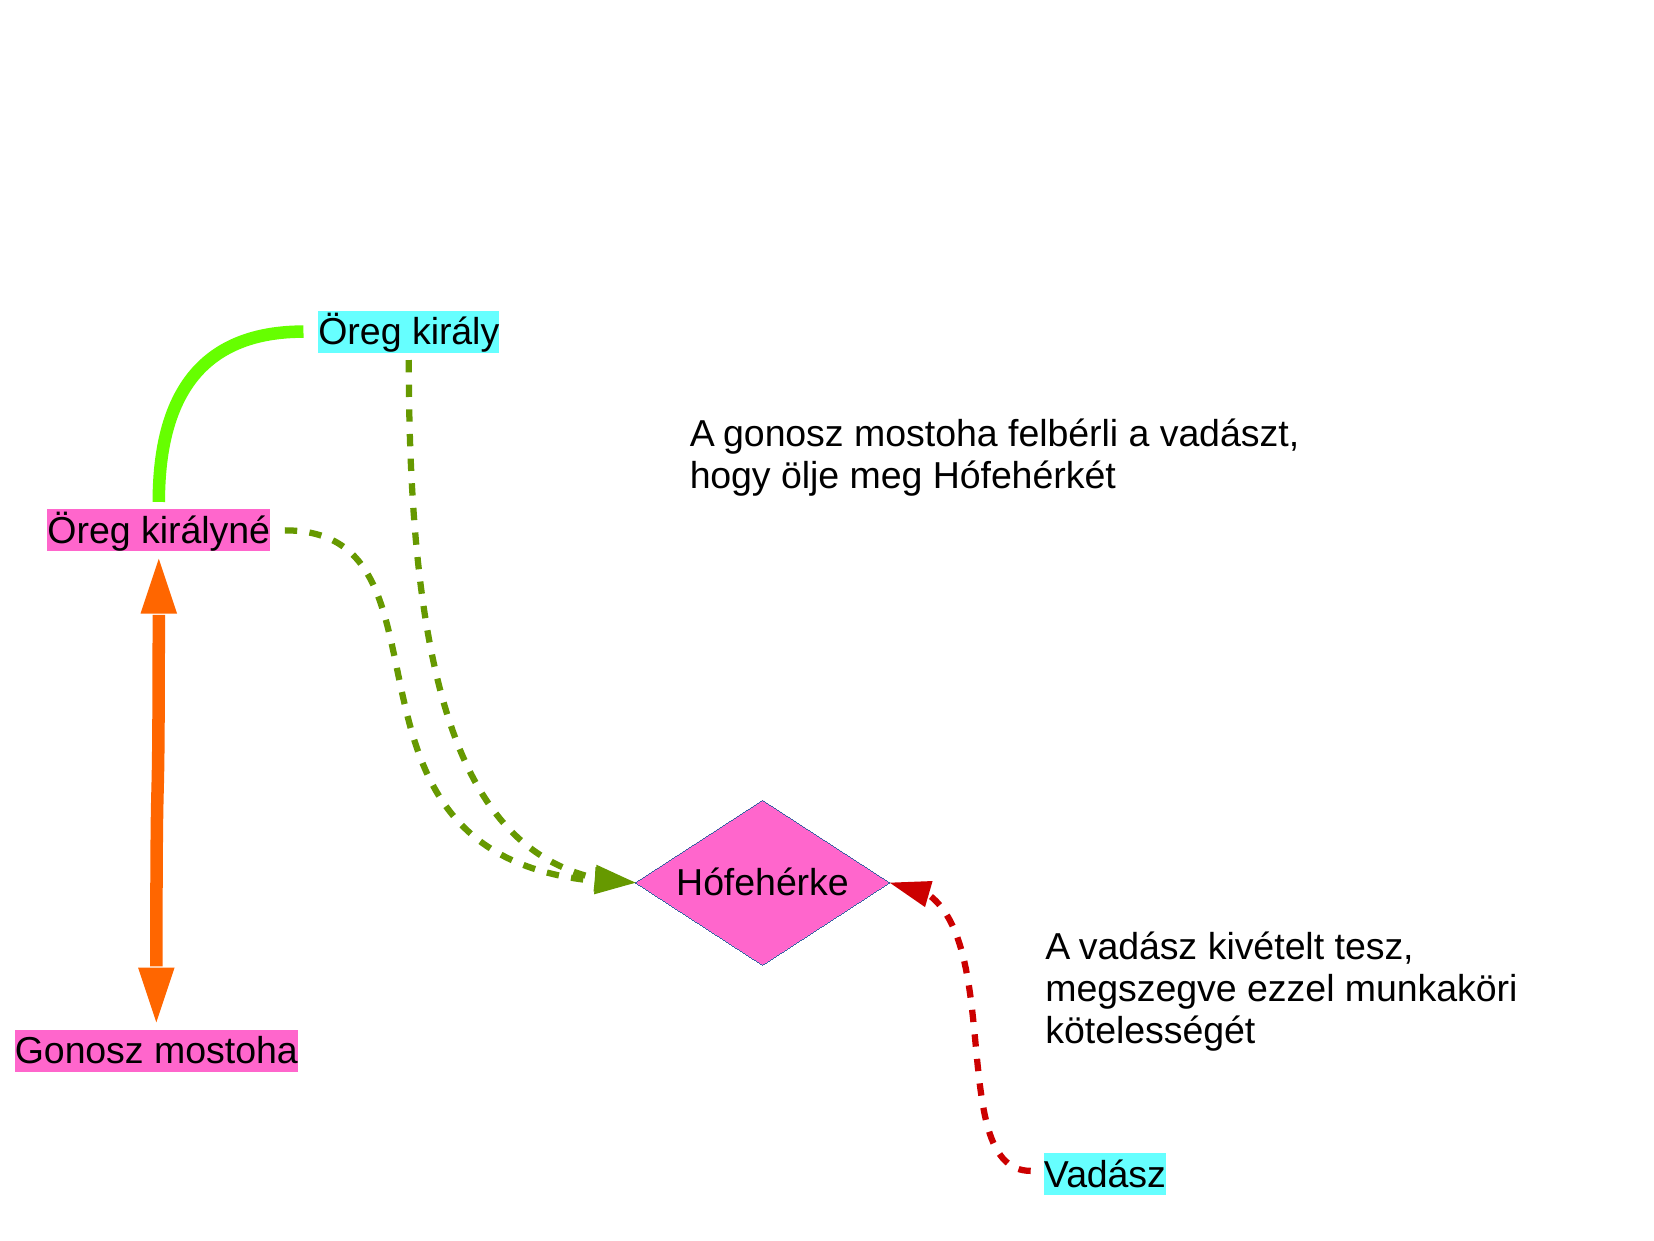

Öreg király
A gonosz mostoha felbérli a vadászt, hogy ölje meg Hófehérkét
Öreg királyné
Hófehérke
A vadász kivételt tesz, megszegve ezzel munkaköri kötelességét
Gonosz mostoha
Vadász